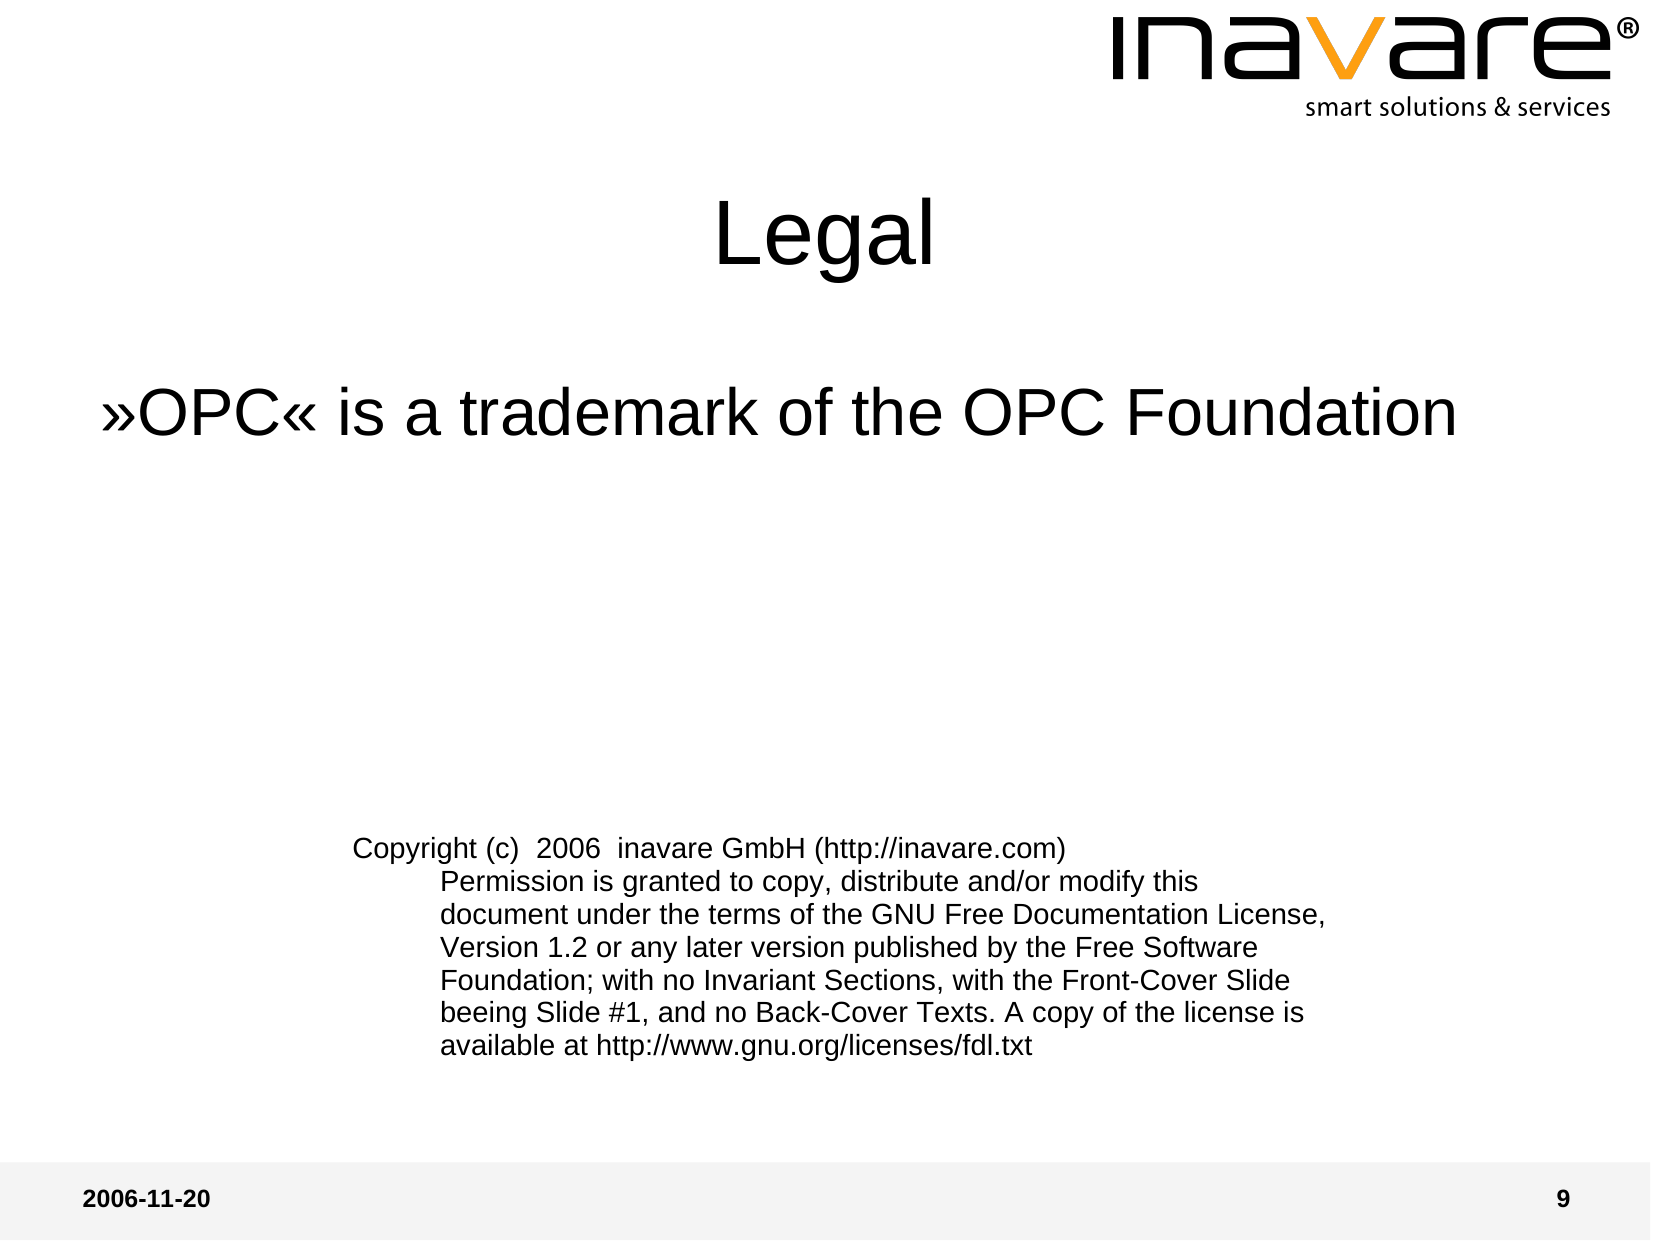

# Legal
»OPC« is a trademark of the OPC Foundation
Copyright (c) 2006 inavare GmbH (http://inavare.com)
Permission is granted to copy, distribute and/or modify this document under the terms of the GNU Free Documentation License, Version 1.2 or any later version published by the Free Software Foundation; with no Invariant Sections, with the Front-Cover Slide beeing Slide #1, and no Back-Cover Texts. A copy of the license is available at http://www.gnu.org/licenses/fdl.txt
2006-11-20
9